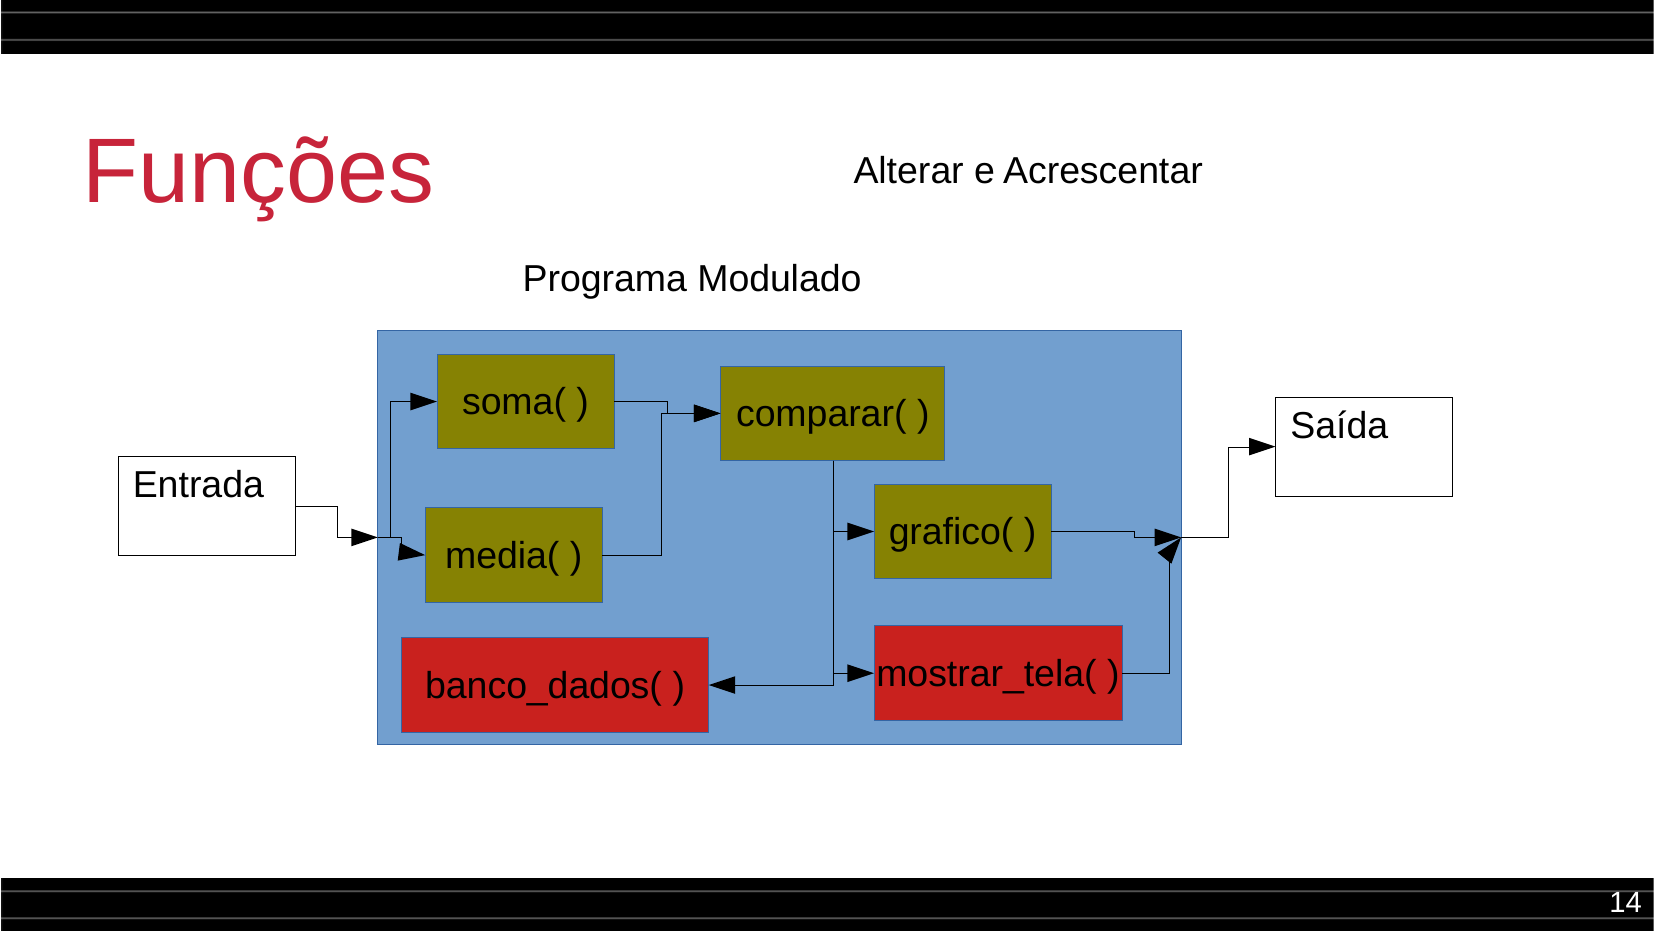

# Funções
Alterar e Acrescentar
Programa Modulado
soma( )
comparar( )
Saída
Entrada
grafico( )
media( )
mostrar_tela( )
banco_dados( )